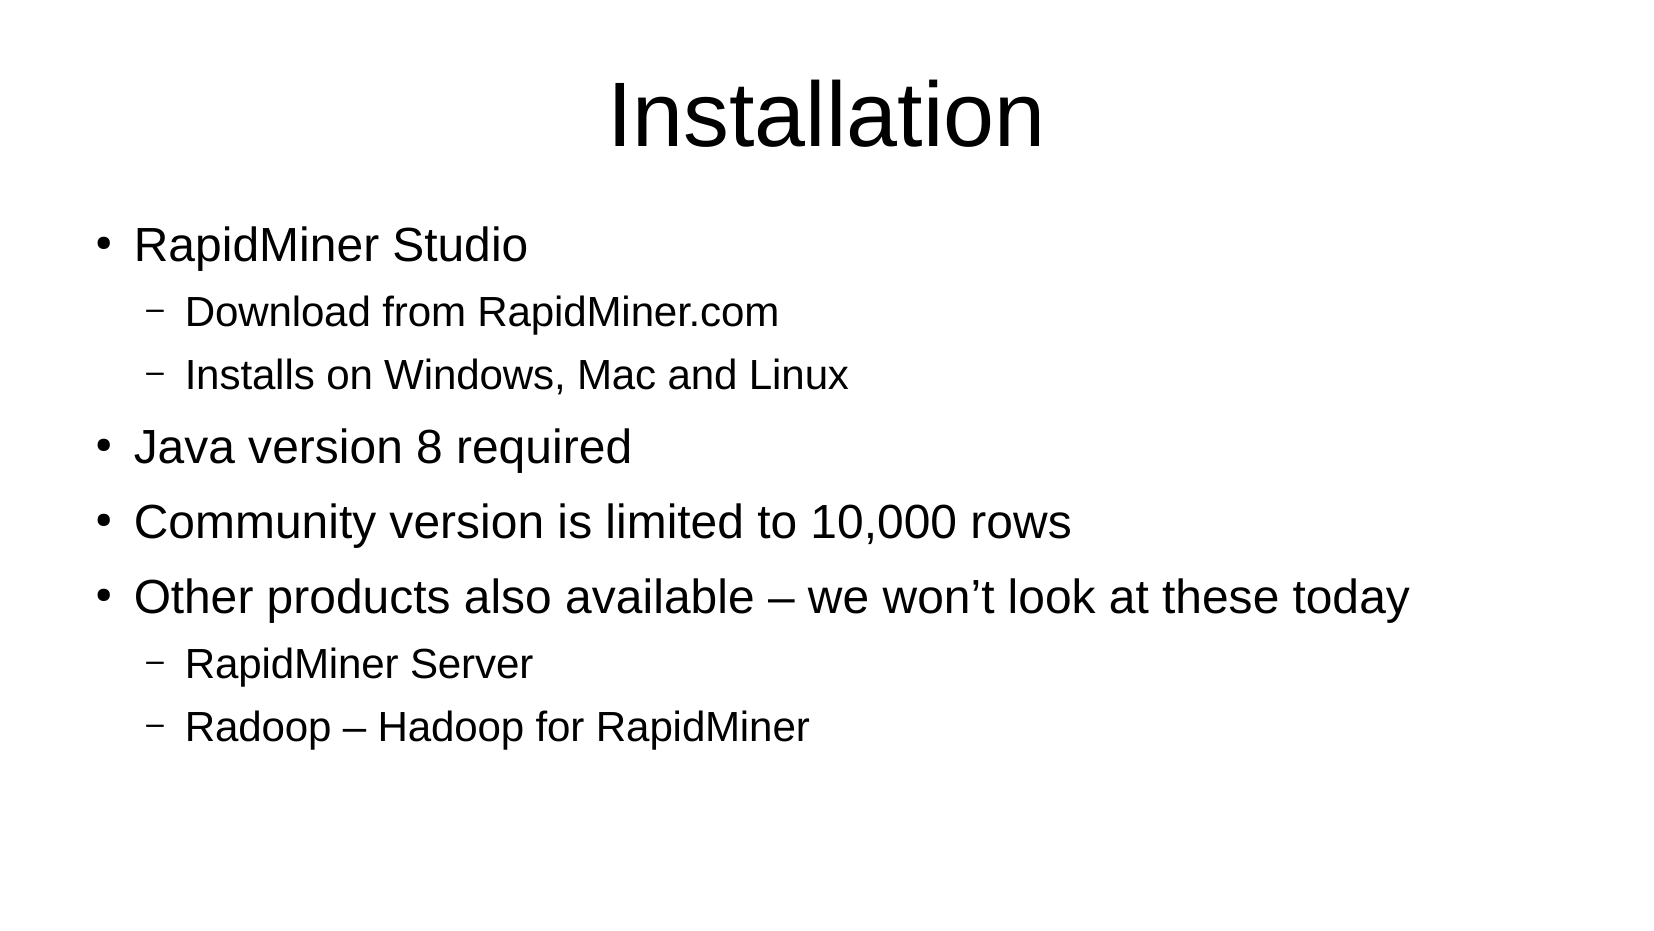

# Installation
RapidMiner Studio
Download from RapidMiner.com
Installs on Windows, Mac and Linux
Java version 8 required
Community version is limited to 10,000 rows
Other products also available – we won’t look at these today
RapidMiner Server
Radoop – Hadoop for RapidMiner